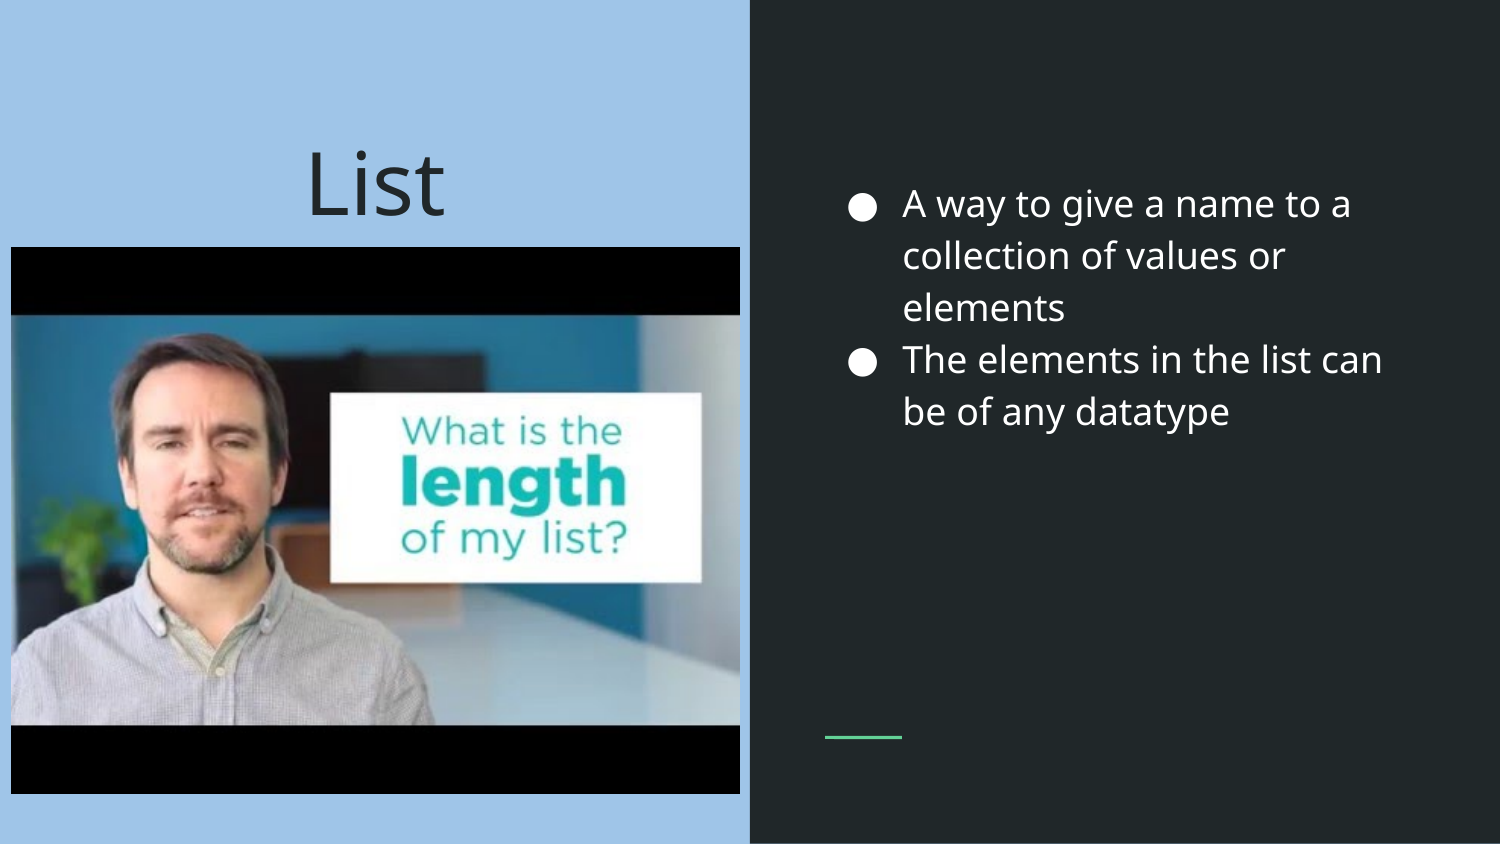

# List
A way to give a name to a collection of values or elements
The elements in the list can be of any datatype